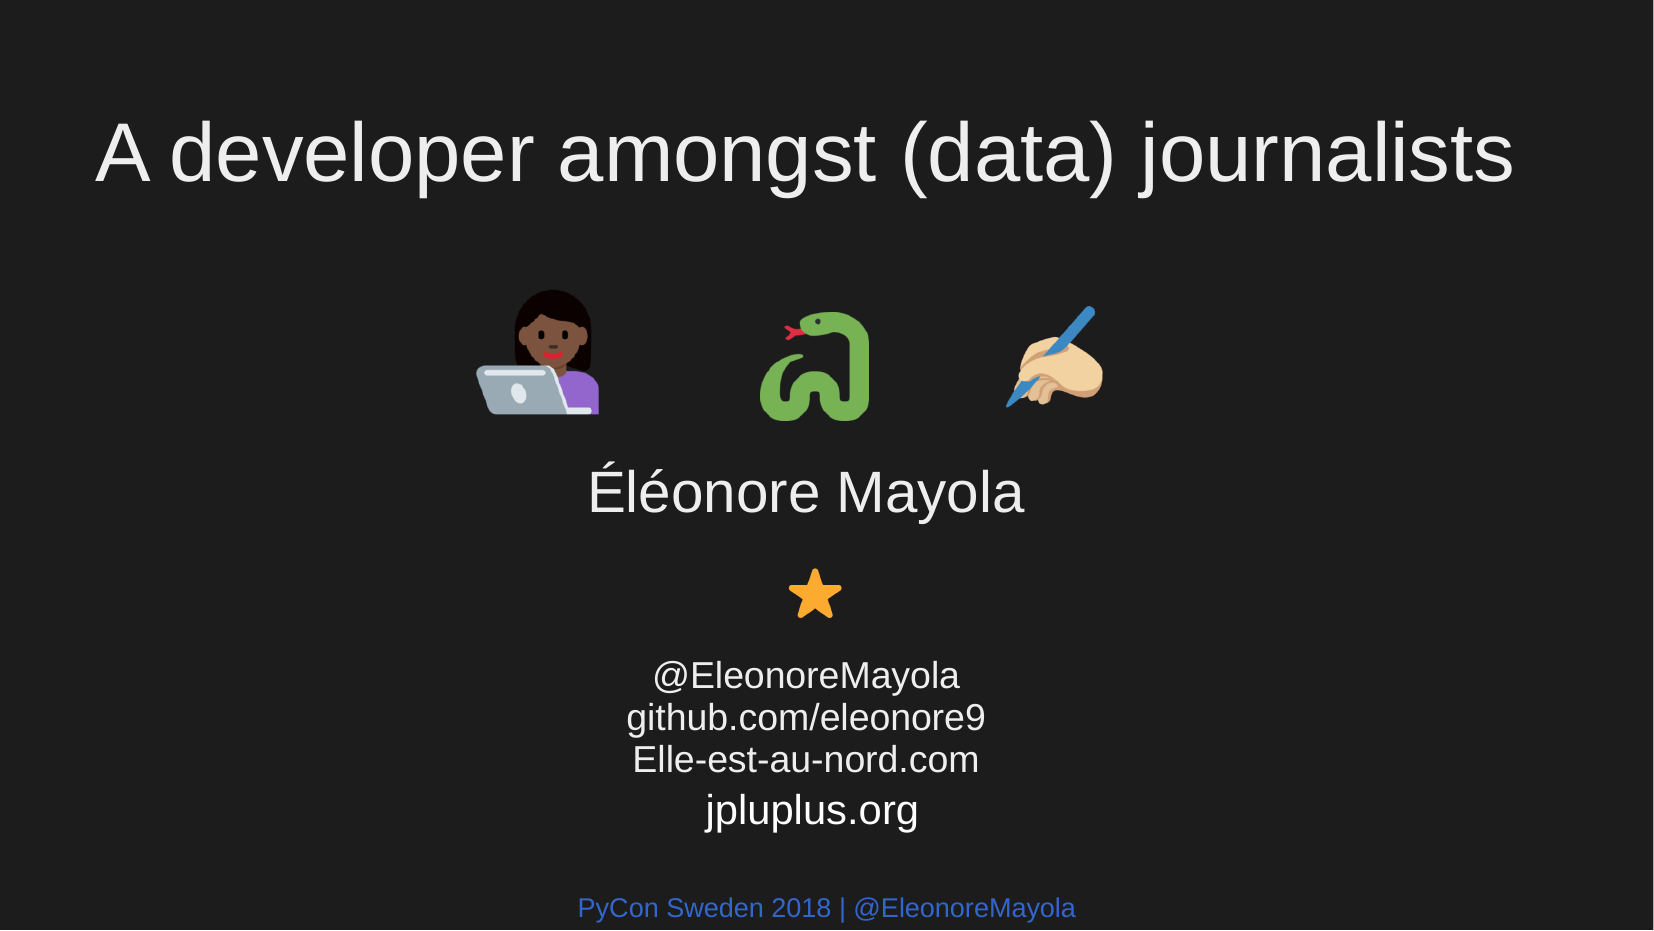

A developer amongst (data) journalists
Éléonore Mayola
@EleonoreMayola
github.com/eleonore9
Elle-est-au-nord.com
jpluplus.org
PyCon Sweden 2018 | @EleonoreMayola